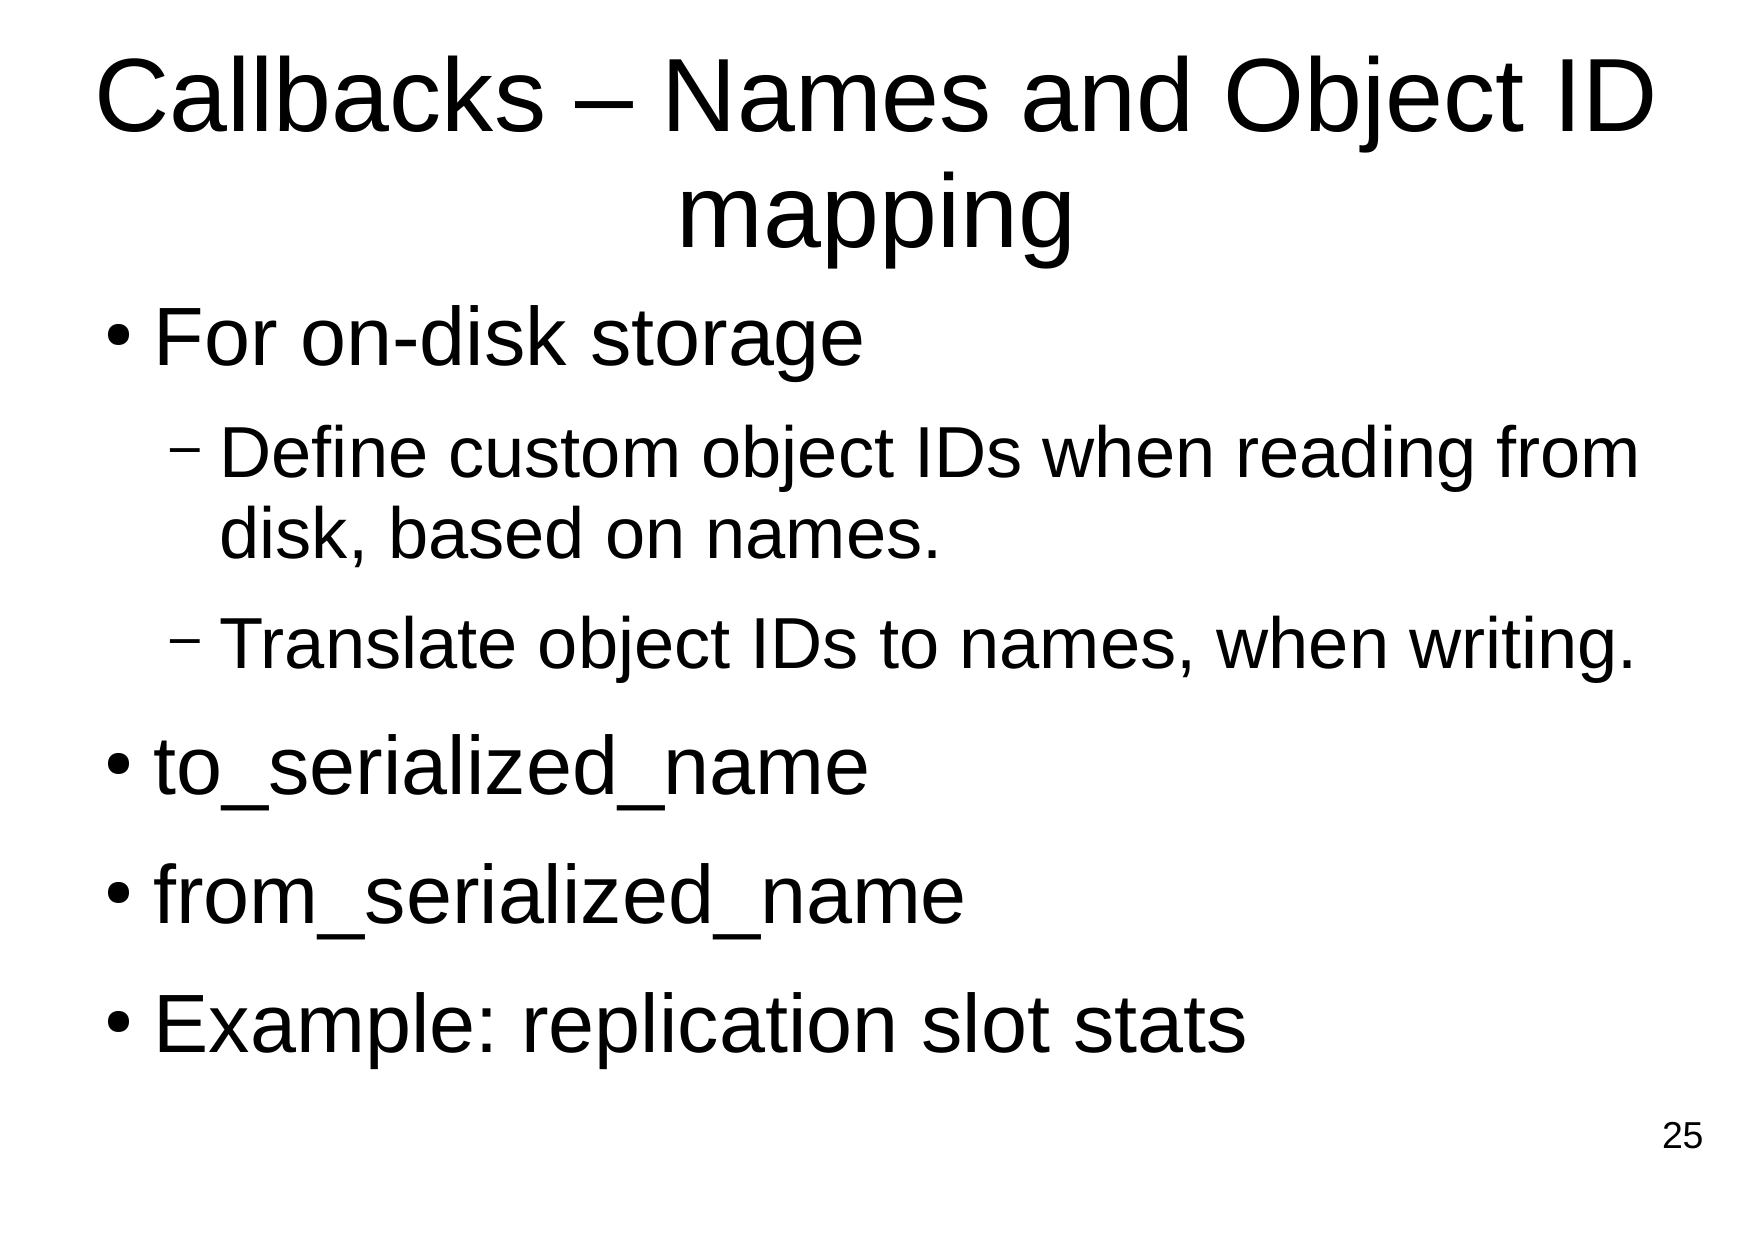

# Callbacks – Names and Object ID mapping
For on-disk storage
Define custom object IDs when reading from disk, based on names.
Translate object IDs to names, when writing.
to_serialized_name
from_serialized_name
Example: replication slot stats